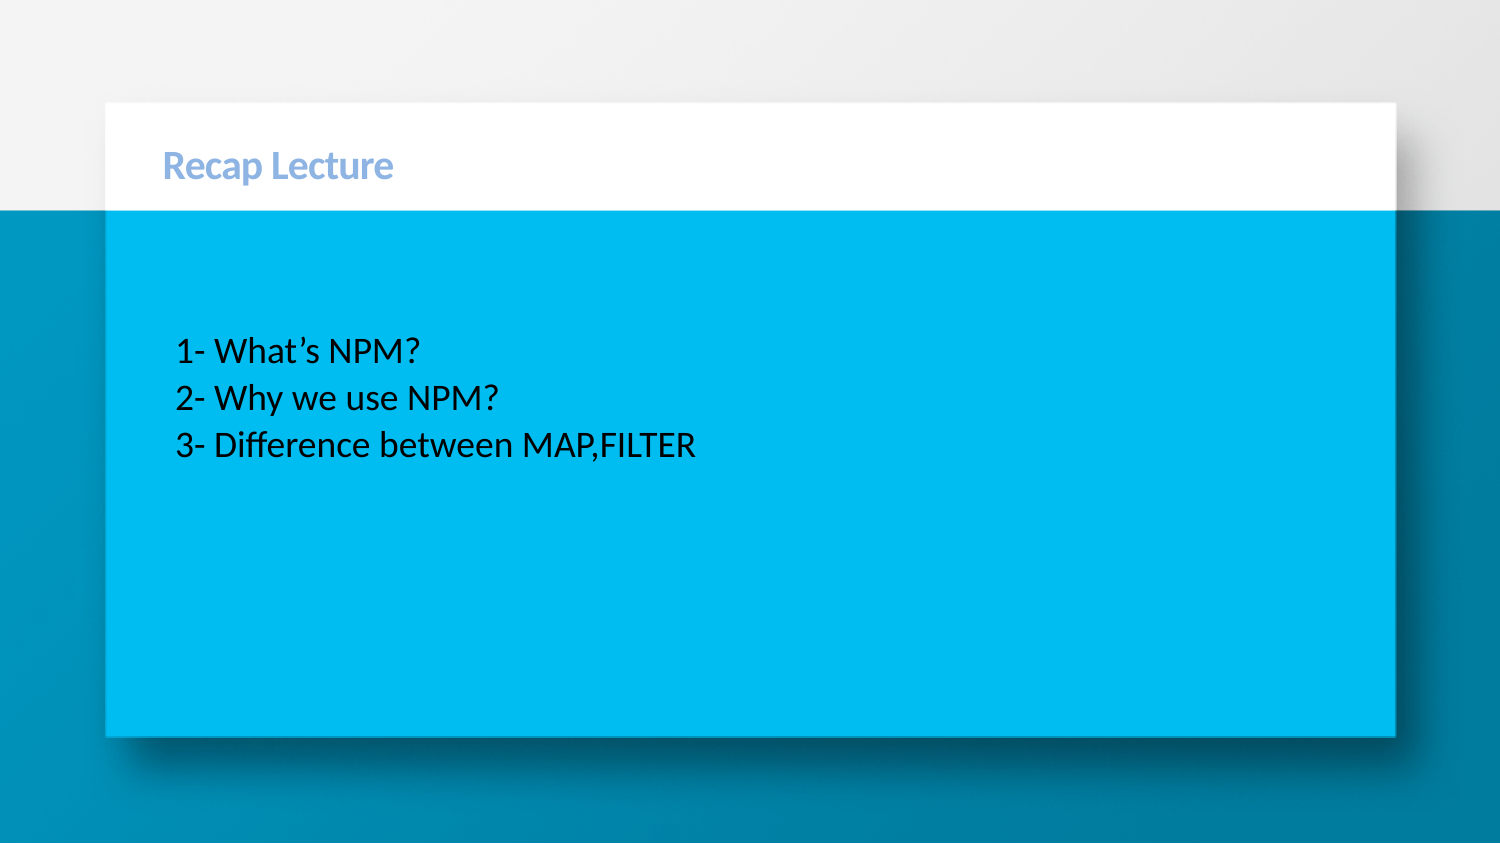

# Recap Lecture
1- What’s NPM?
2- Why we use NPM?
3- Difference between MAP,FILTER